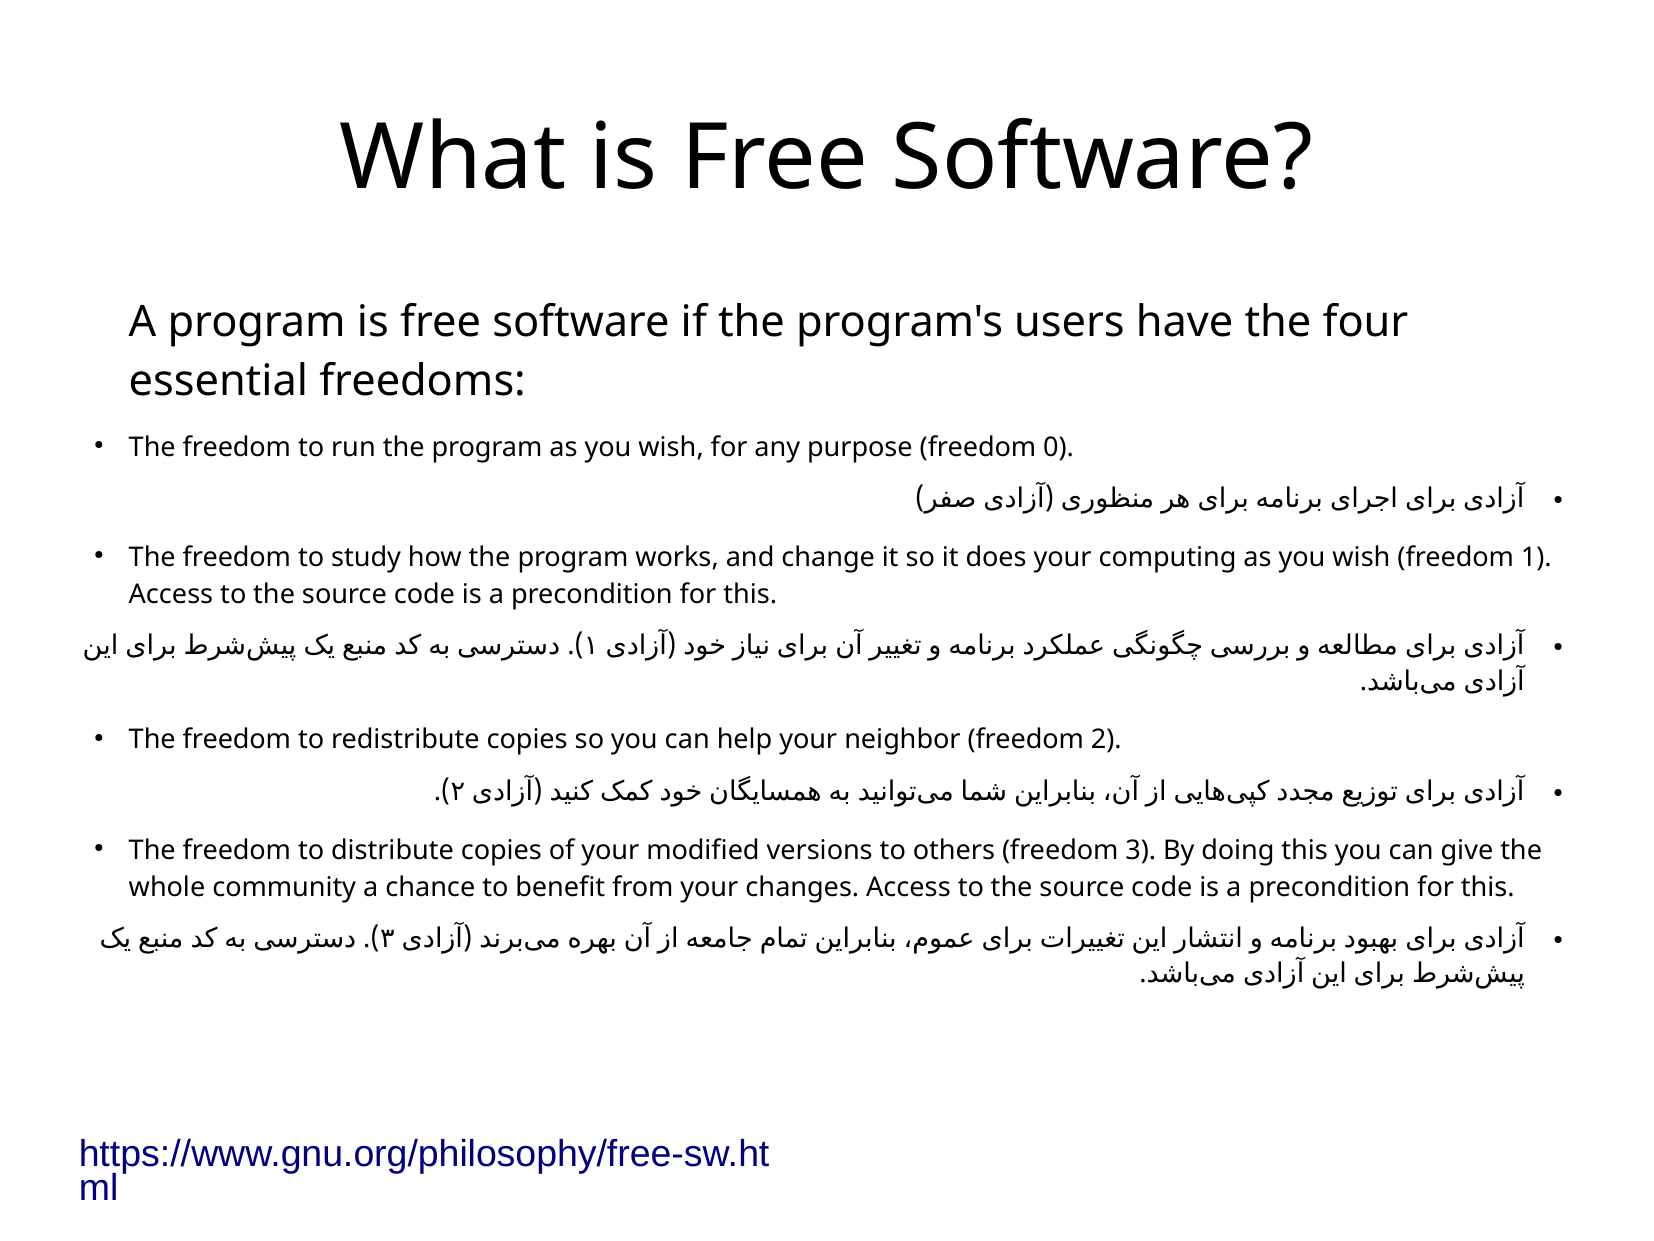

# What is Free Software?
A program is free software if the program's users have the four essential freedoms:
The freedom to run the program as you wish, for any purpose (freedom 0).
آزادی برای اجرای برنامه برای هر منظوری (آزادی صفر)
The freedom to study how the program works, and change it so it does your computing as you wish (freedom 1). Access to the source code is a precondition for this.
آزادی برای مطالعه و بررسی چگونگی عملکرد برنامه و تغییر آن برای نیاز خود (آزادی ۱). دسترسی به کد منبع یک پیش‌شرط برای این آزادی می‌باشد.
The freedom to redistribute copies so you can help your neighbor (freedom 2).
آزادی برای توزیع مجدد کپی‌هایی از آن، بنابراین شما می‌توانید به همسایگان خود کمک کنید (آزادی ۲).
The freedom to distribute copies of your modified versions to others (freedom 3). By doing this you can give the whole community a chance to benefit from your changes. Access to the source code is a precondition for this.
آزادی برای بهبود برنامه و انتشار این تغییرات برای عموم، بنابراین تمام جامعه از آن بهره می‌برند (آزادی ۳). دسترسی به کد منبع یک پیش‌شرط برای این آزادی می‌باشد.
https://www.gnu.org/philosophy/free-sw.html